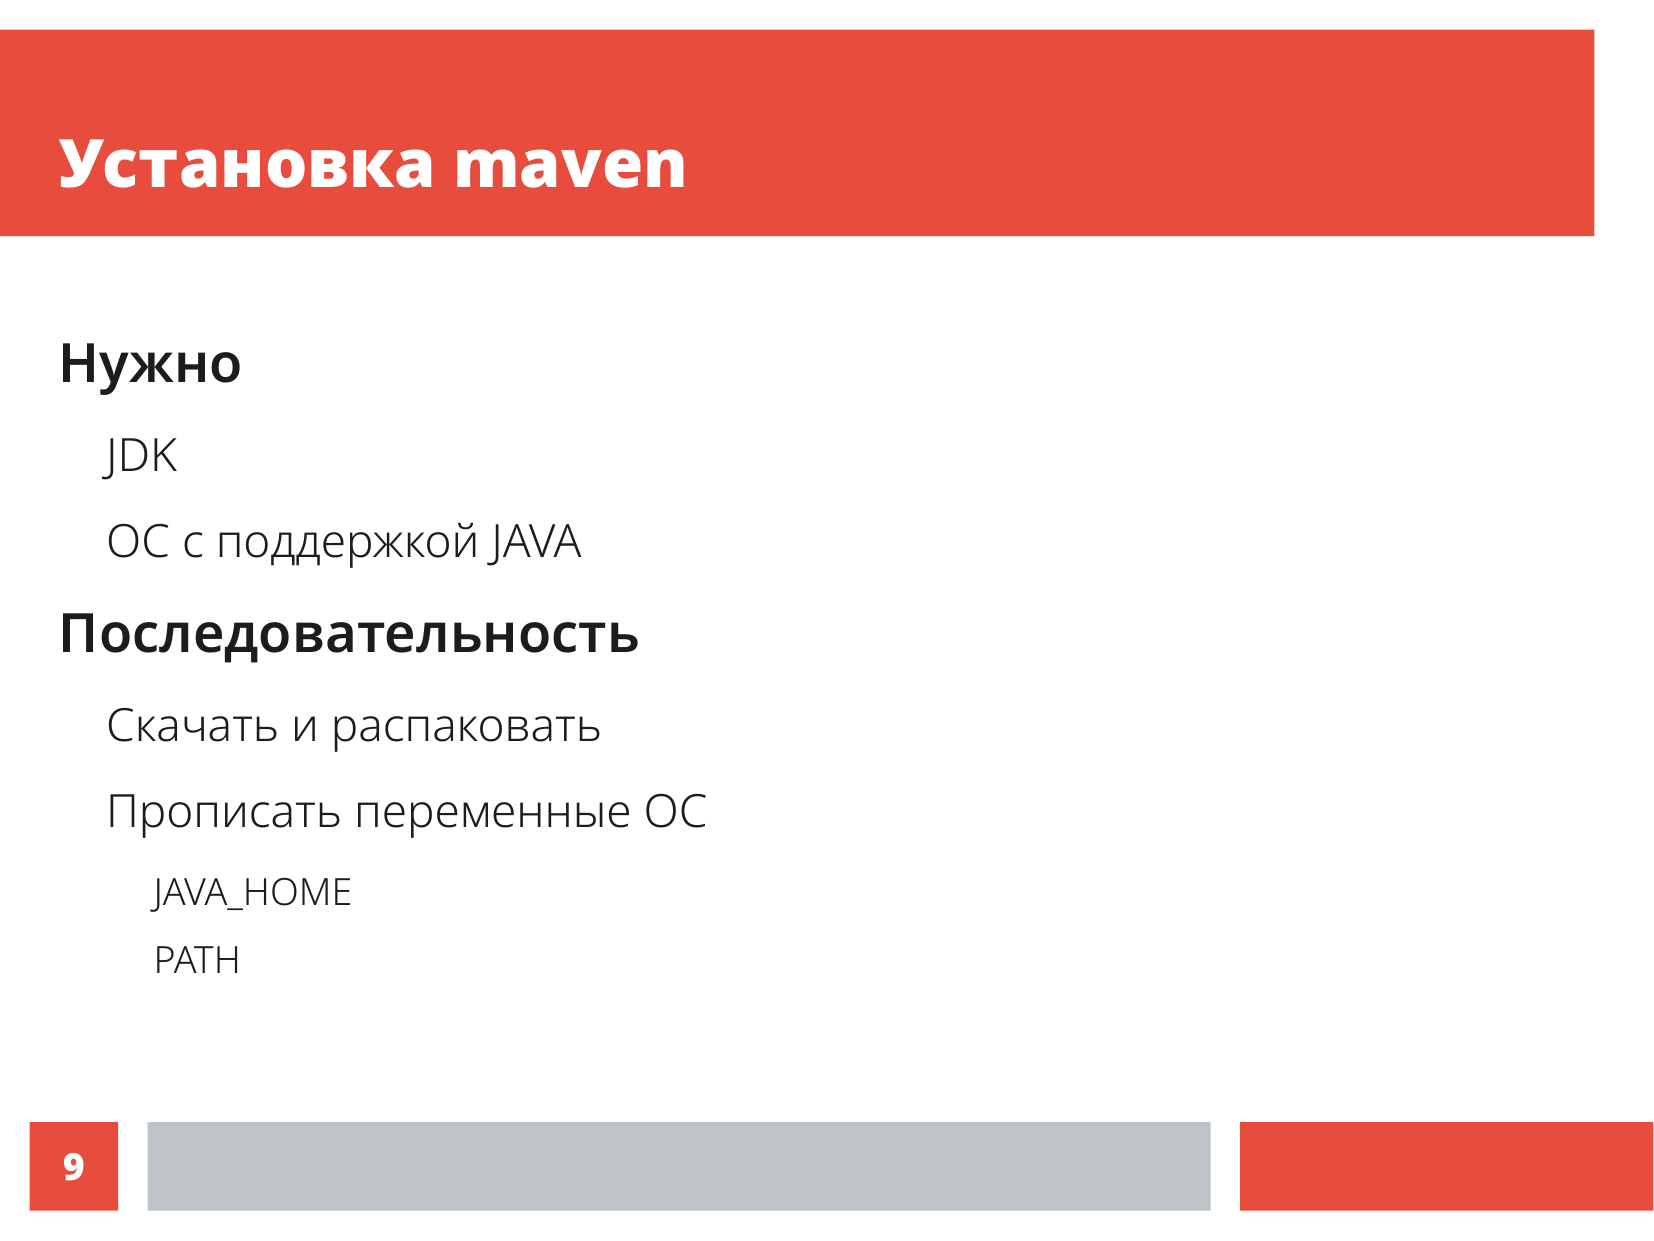

# Установка maven
Нужно
JDK
ОС с поддержкой JAVA
Последовательность
Скачать и распаковать
Прописать переменные ОС
JAVA_HOME
PATH
9